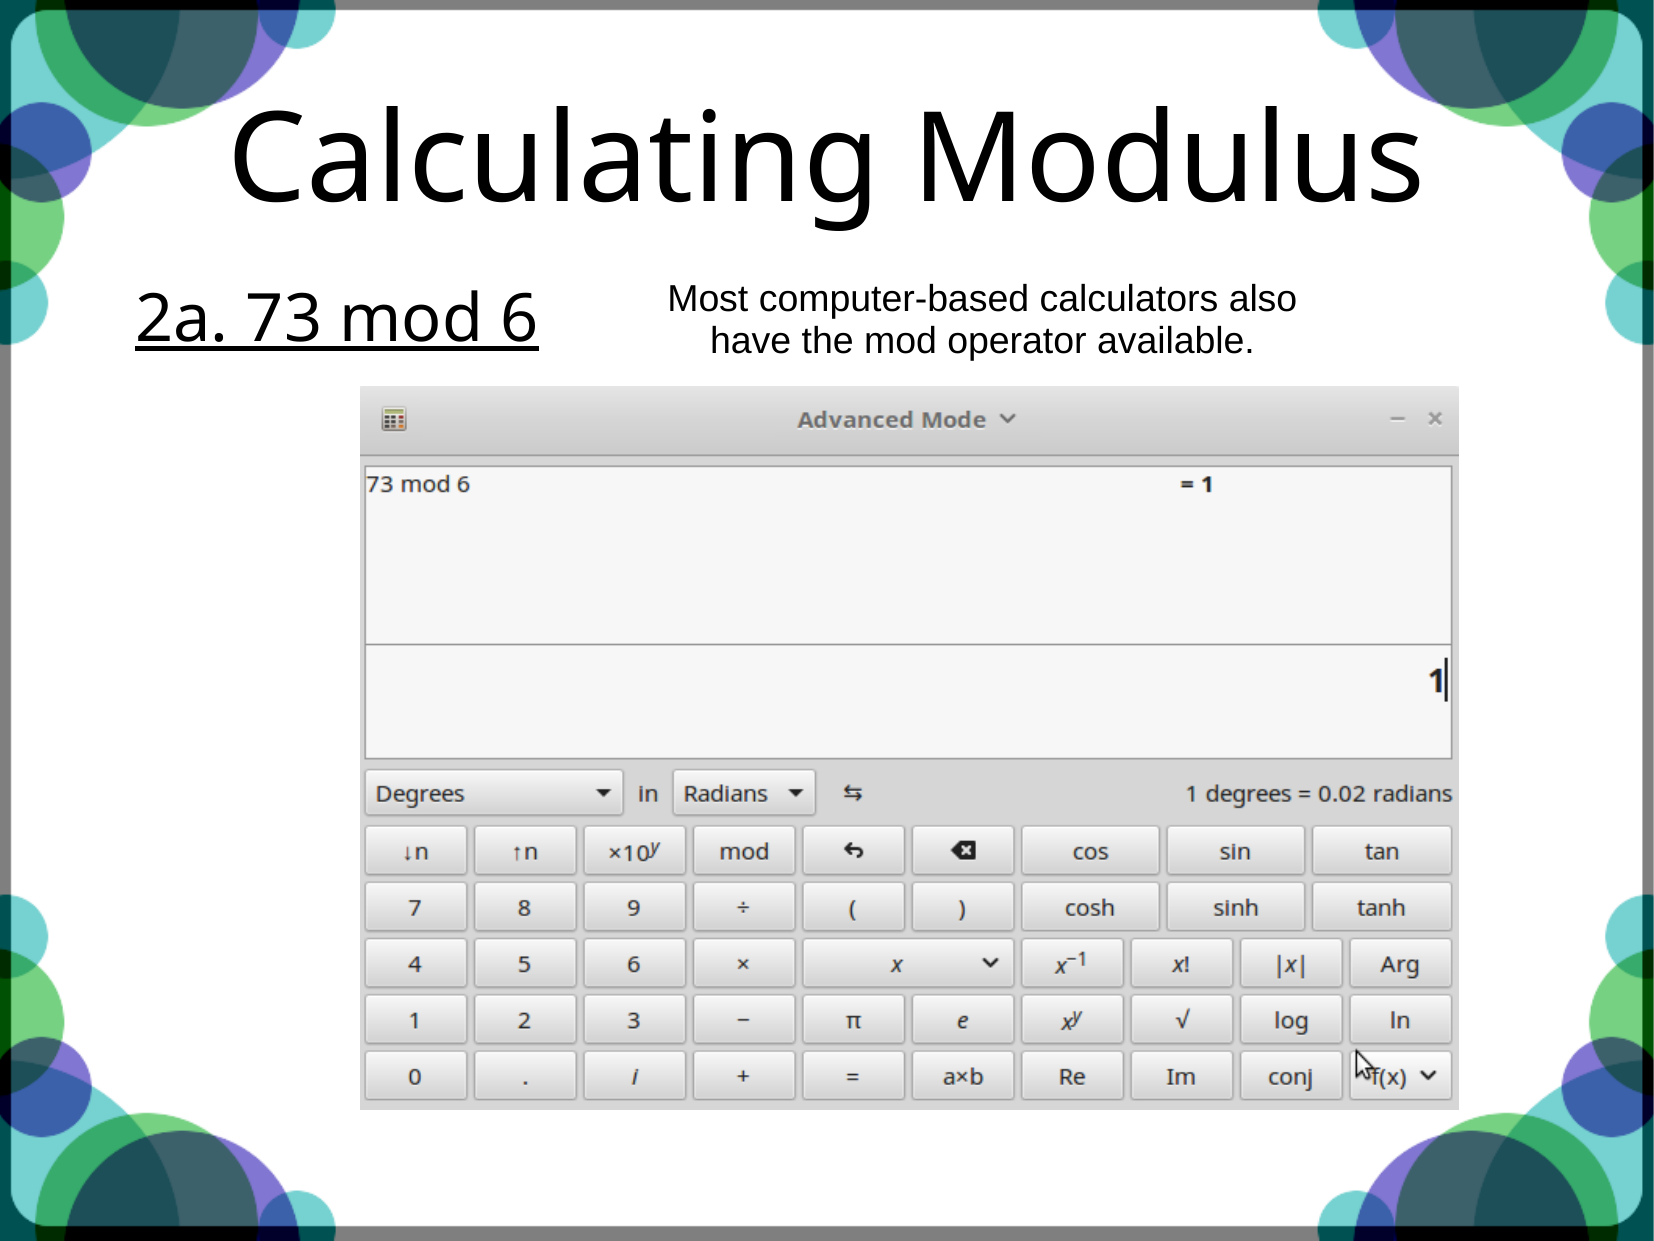

# Calculating Modulus
2a. 73 mod 6
Most computer-based calculators also have the mod operator available.